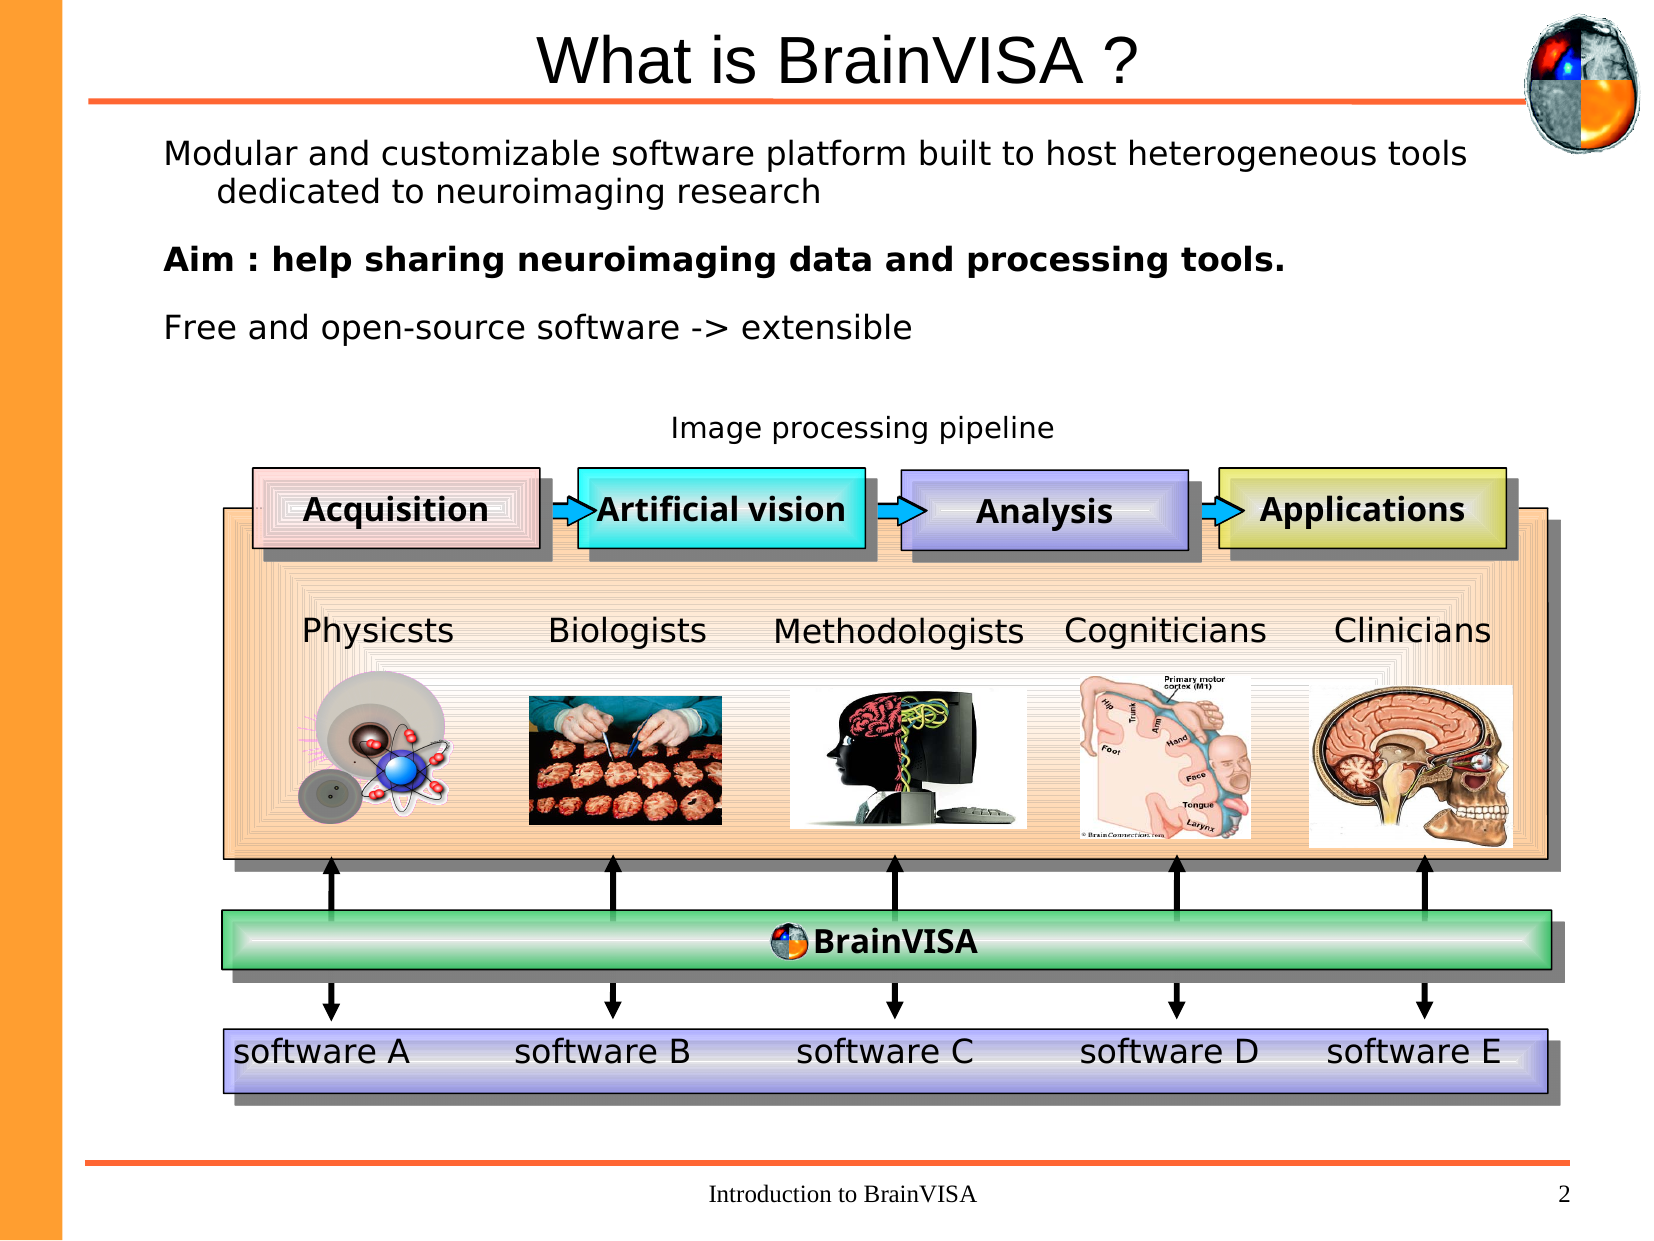

# What is BrainVISA ?
Modular and customizable software platform built to host heterogeneous tools dedicated to neuroimaging research
Aim : help sharing neuroimaging data and processing tools.
Free and open-source software -> extensible
Image processing pipeline
Acquisition
Artificial vision
Applications
Analysis
Physicsts
Biologists
Cogniticians
Clinicians
Methodologists
software A
software B
software C
software D
software E
 BrainVISA
Introduction to BrainVISA
2